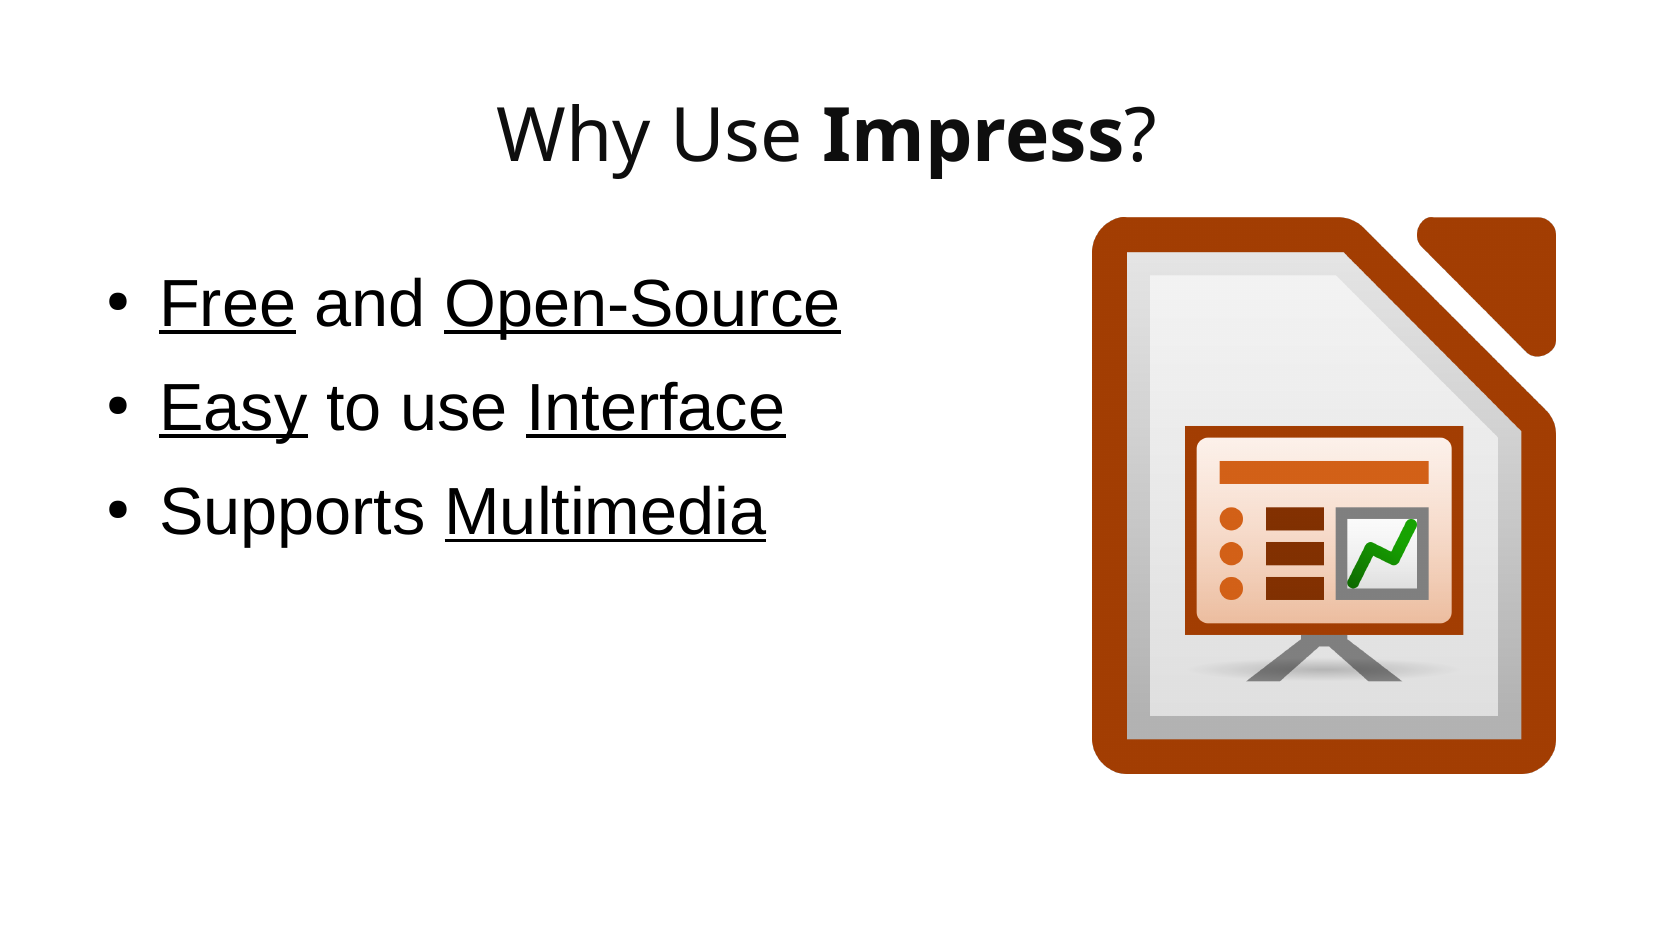

# Why Use Impress?
Free and Open-Source
Easy to use Interface
Supports Multimedia